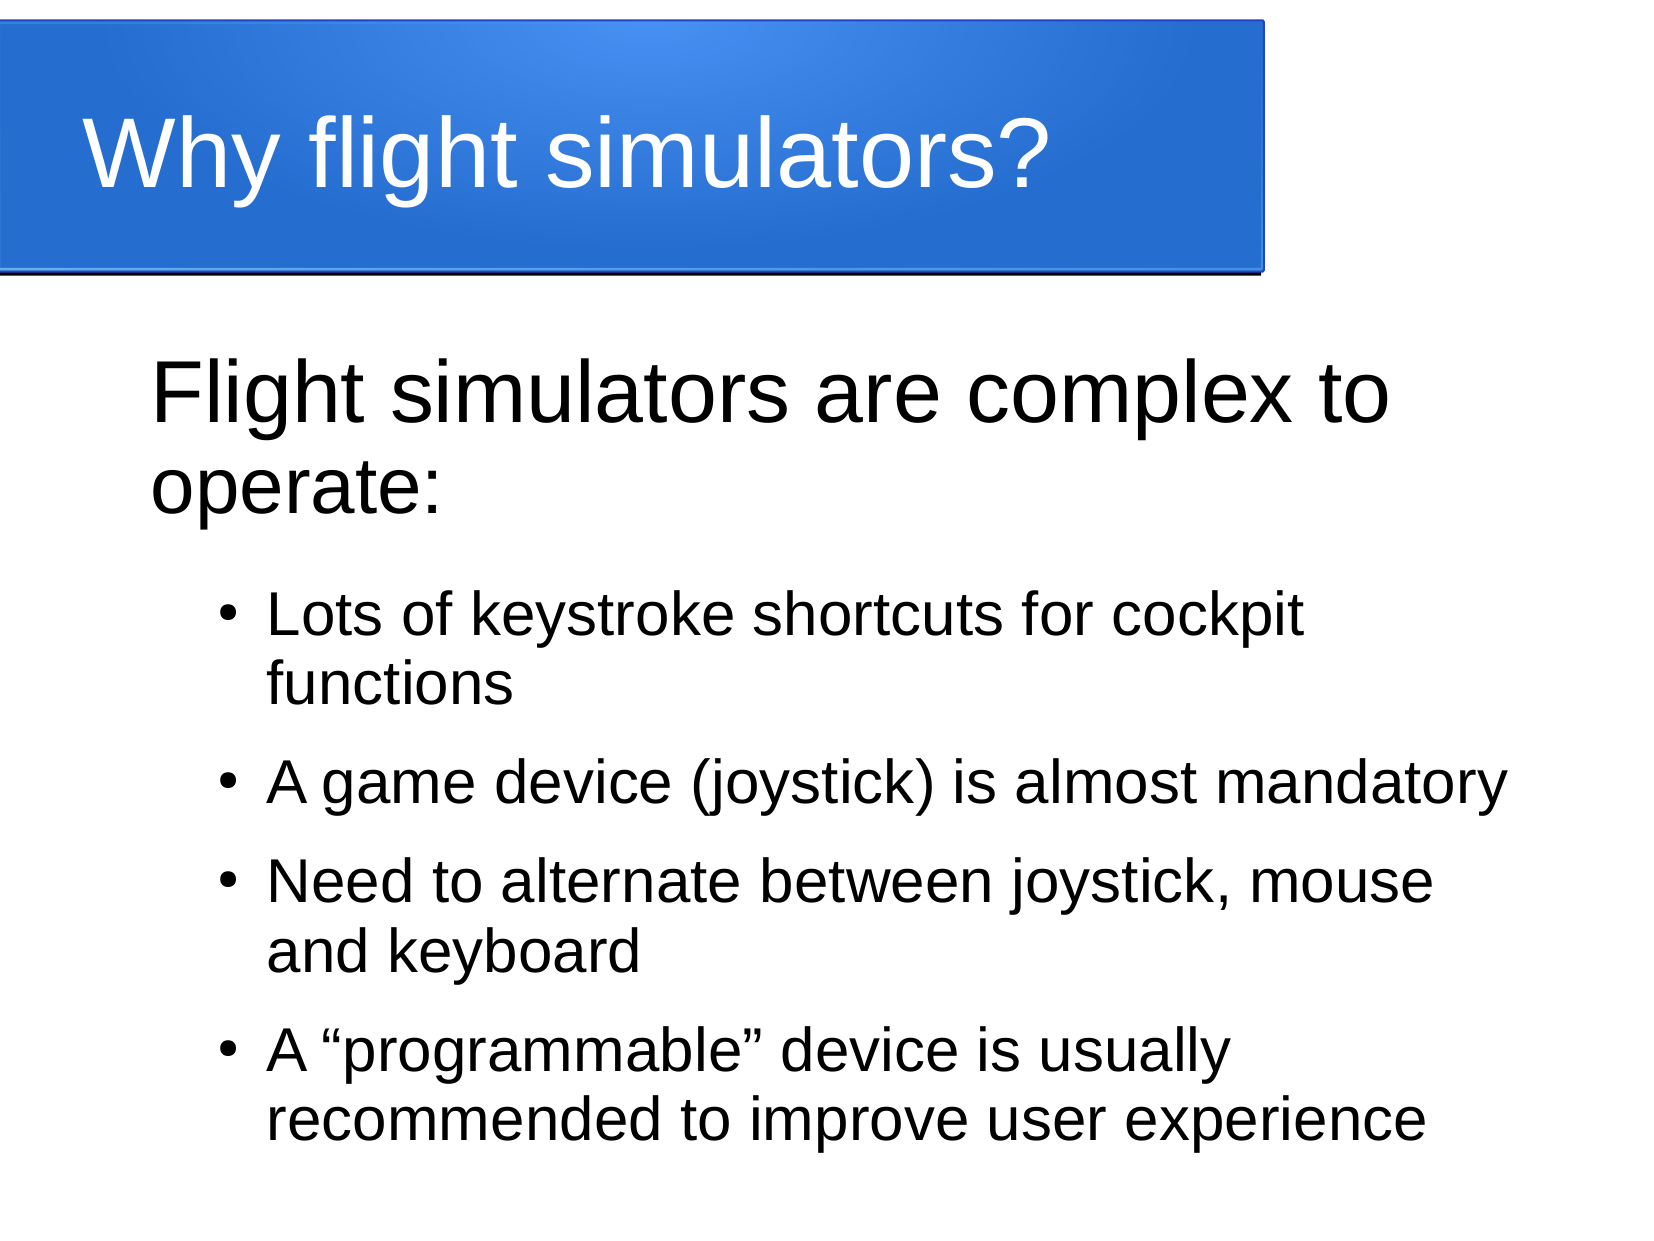

# Why flight simulators?
Flight simulators are complex to operate:
Lots of keystroke shortcuts for cockpit functions
A game device (joystick) is almost mandatory
Need to alternate between joystick, mouse and keyboard
A “programmable” device is usually recommended to improve user experience